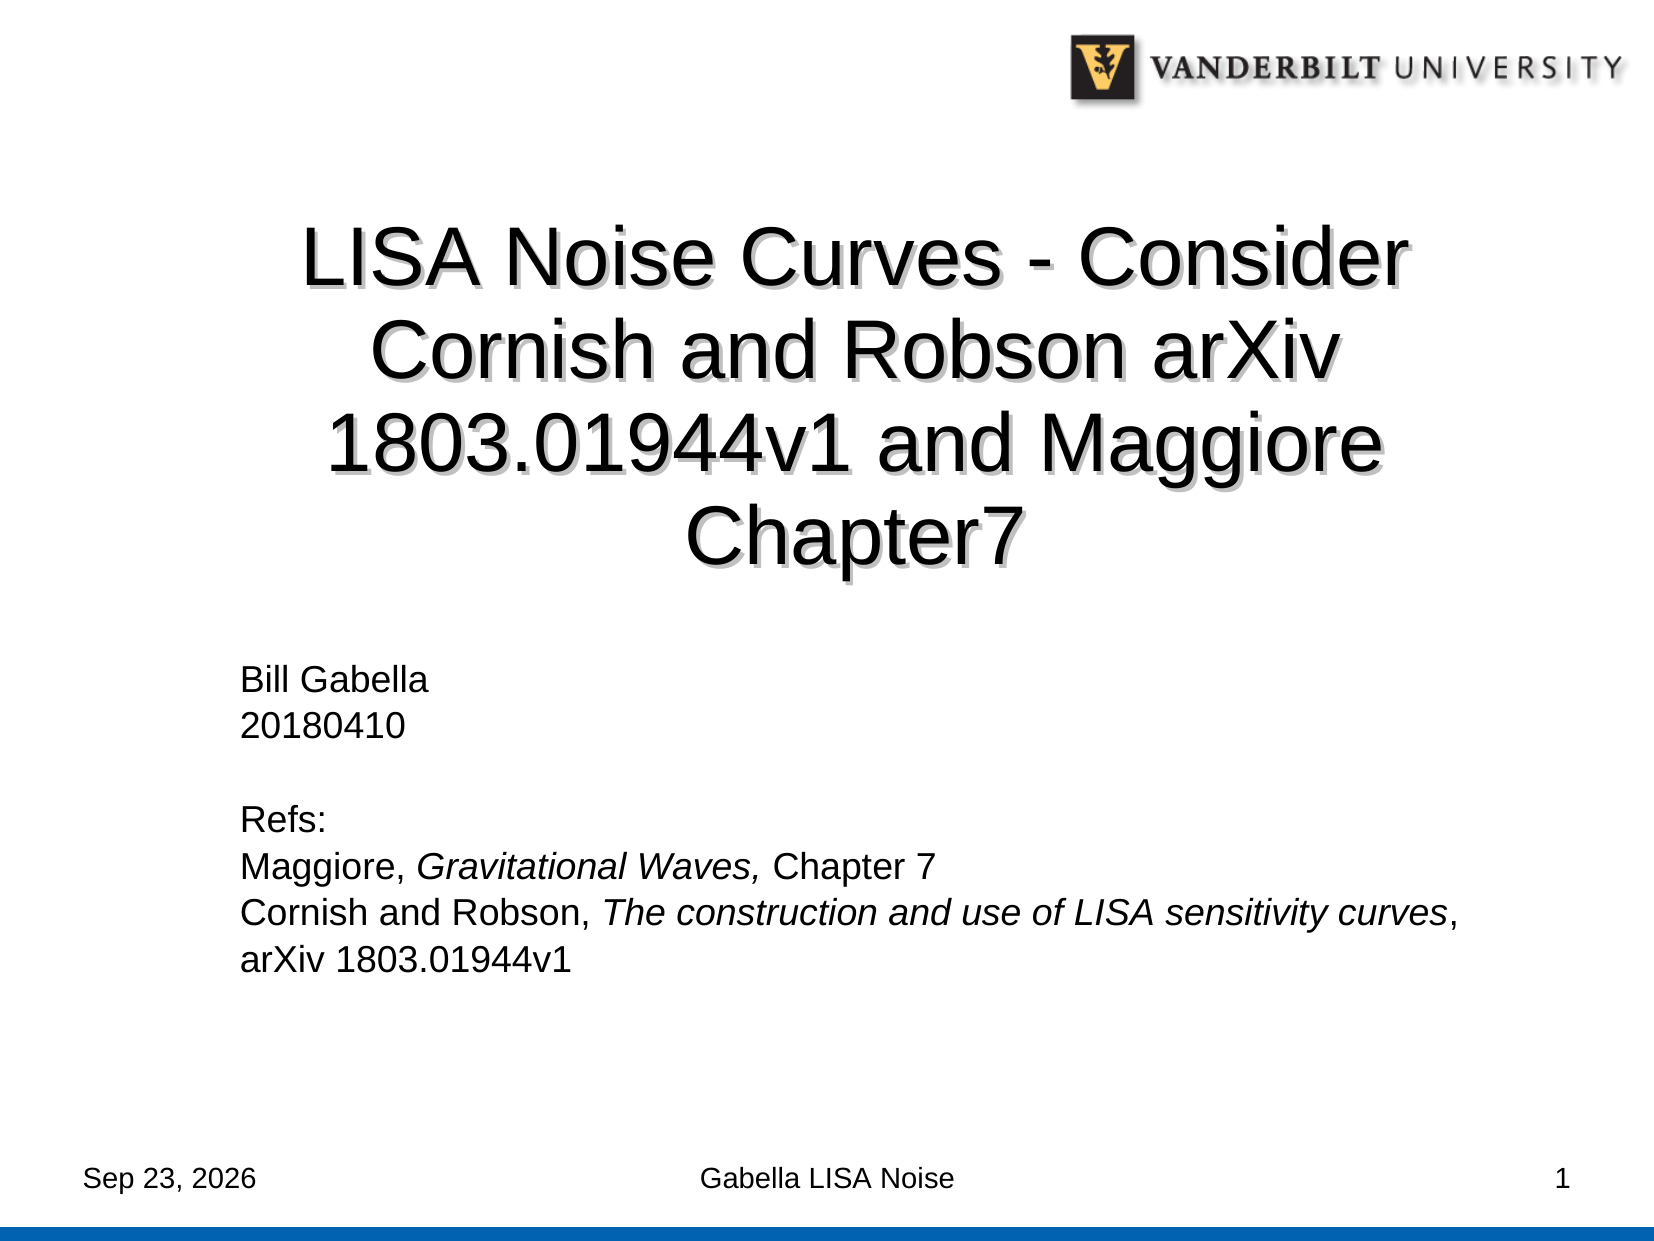

# LISA Noise Curves - Consider Cornish and Robson arXiv 1803.01944v1 and Maggiore Chapter7
Bill Gabella
20180410
Refs:
Maggiore, Gravitational Waves, Chapter 7
Cornish and Robson, The construction and use of LISA sensitivity curves,
arXiv 1803.01944v1
Gabella LISA Noise
1